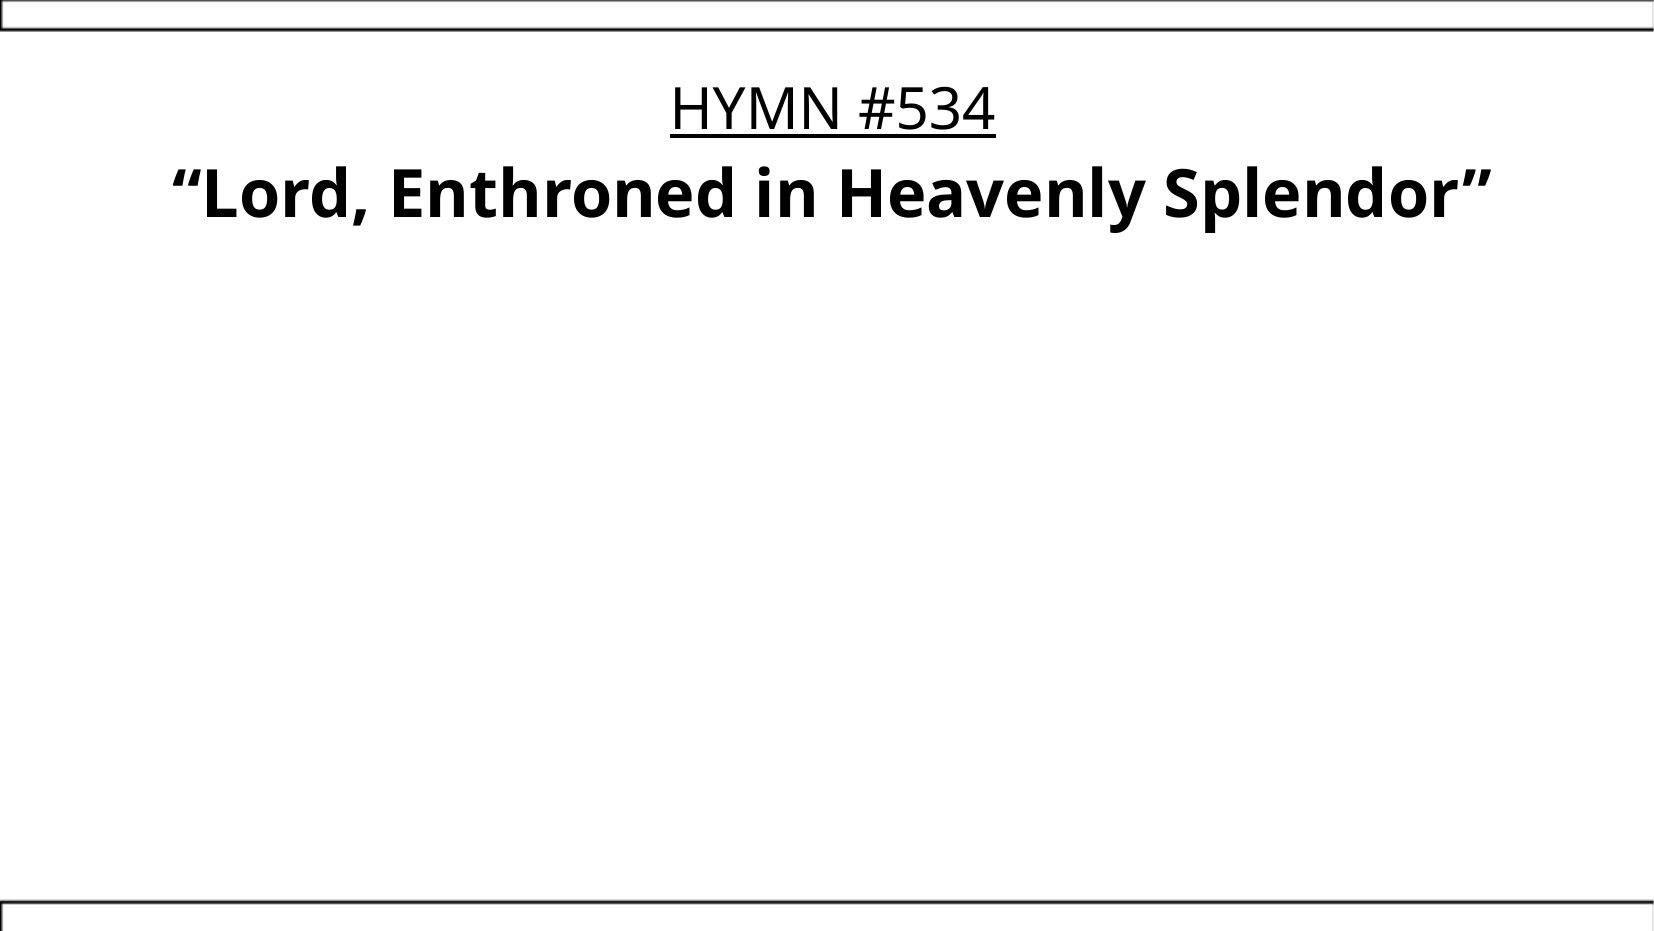

HYMN #534
“Lord, Enthroned in Heavenly Splendor”